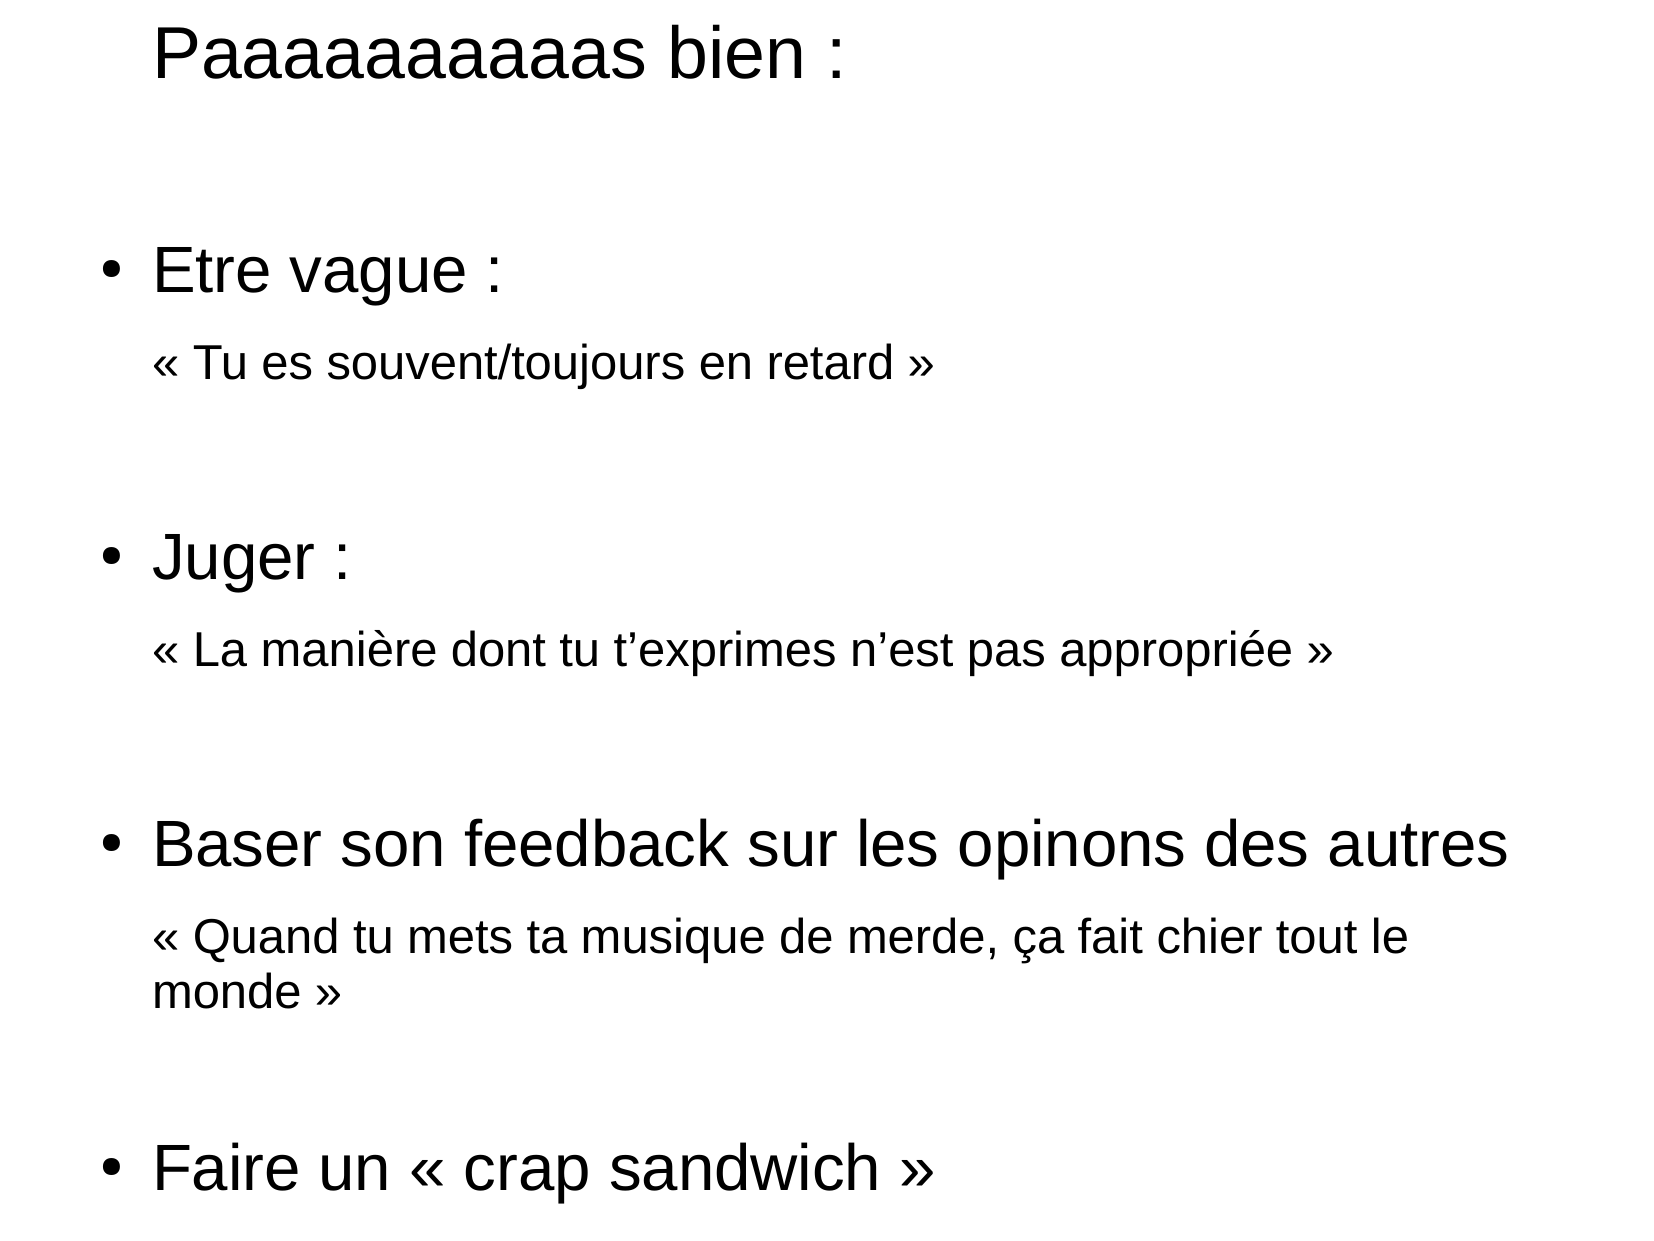

# Paaaaaaaaaas bien :
Etre vague :
« Tu es souvent/toujours en retard »
Juger :
« La manière dont tu t’exprimes n’est pas appropriée »
Baser son feedback sur les opinons des autres
« Quand tu mets ta musique de merde, ça fait chier tout le monde »
Faire un « crap sandwich »